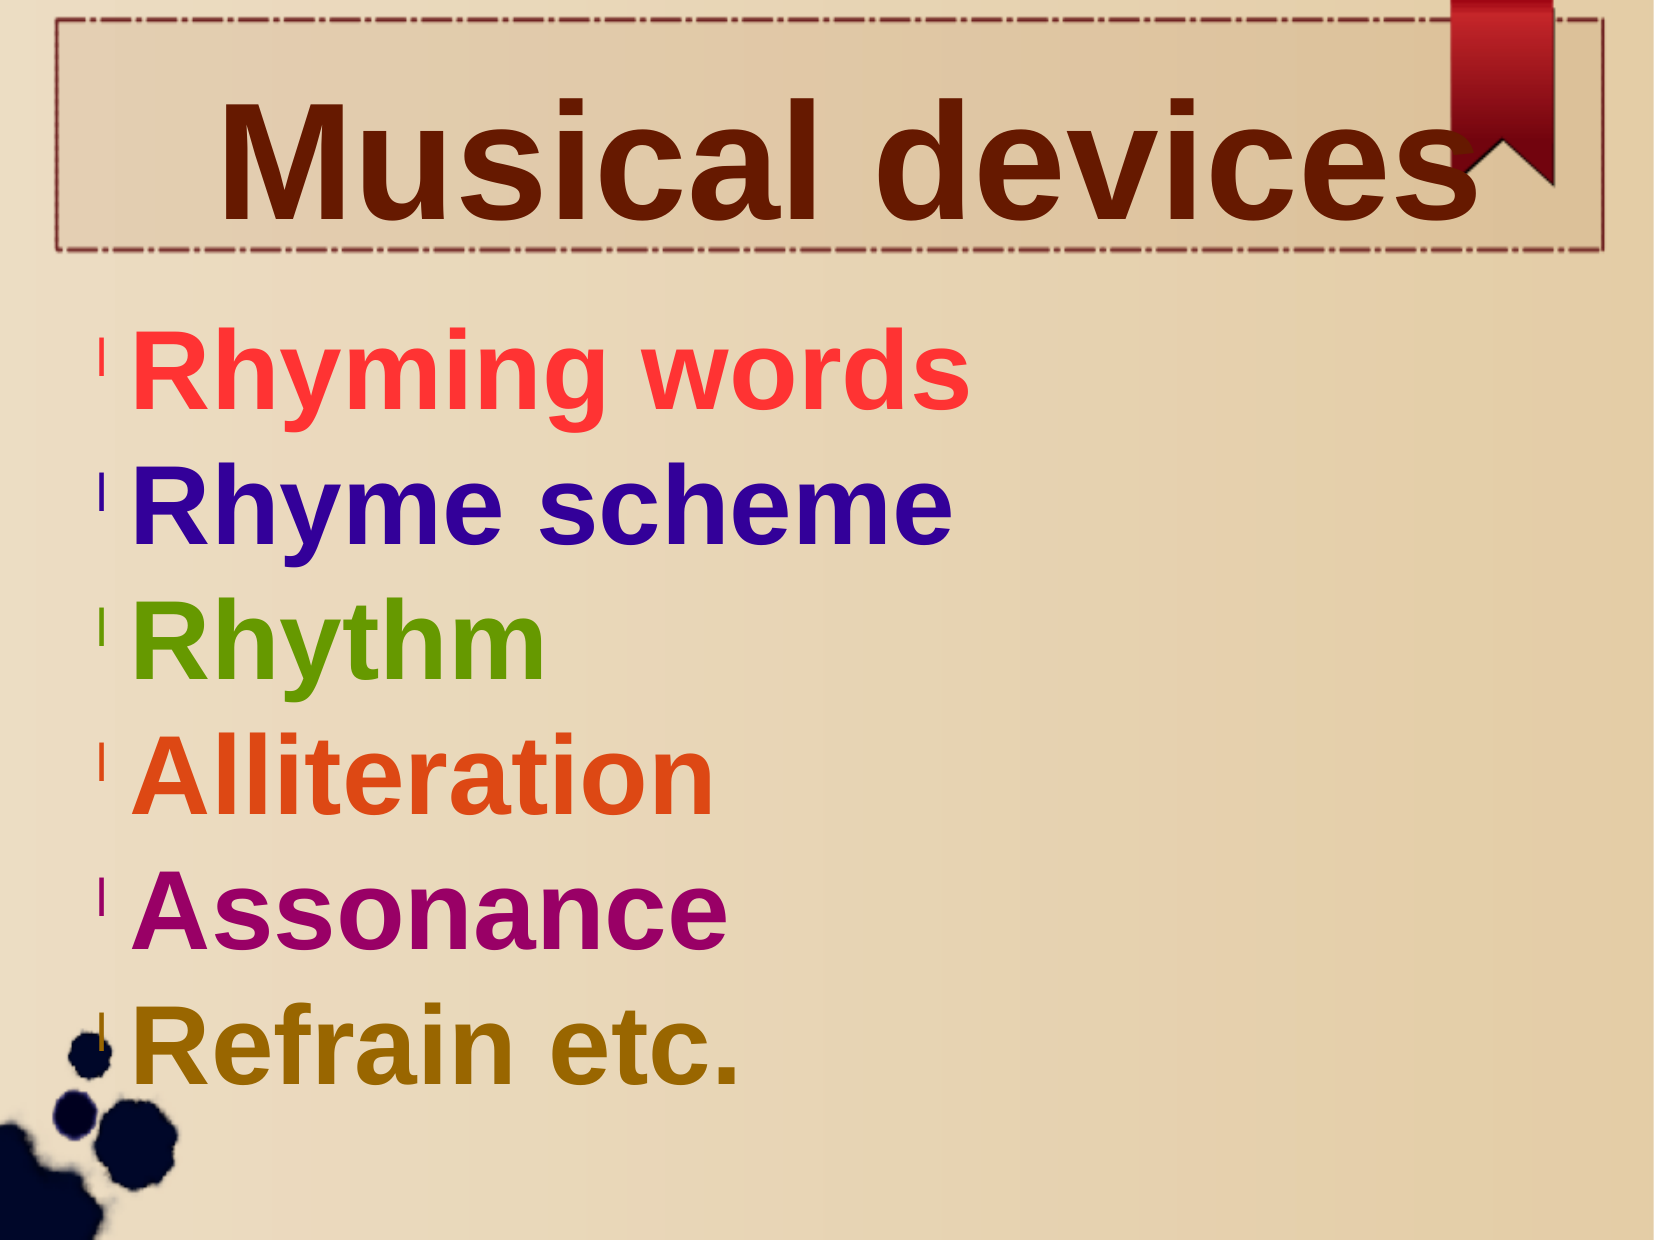

Musical devices
Rhyming words
Rhyme scheme
Rhythm
Alliteration
Assonance
Refrain etc.